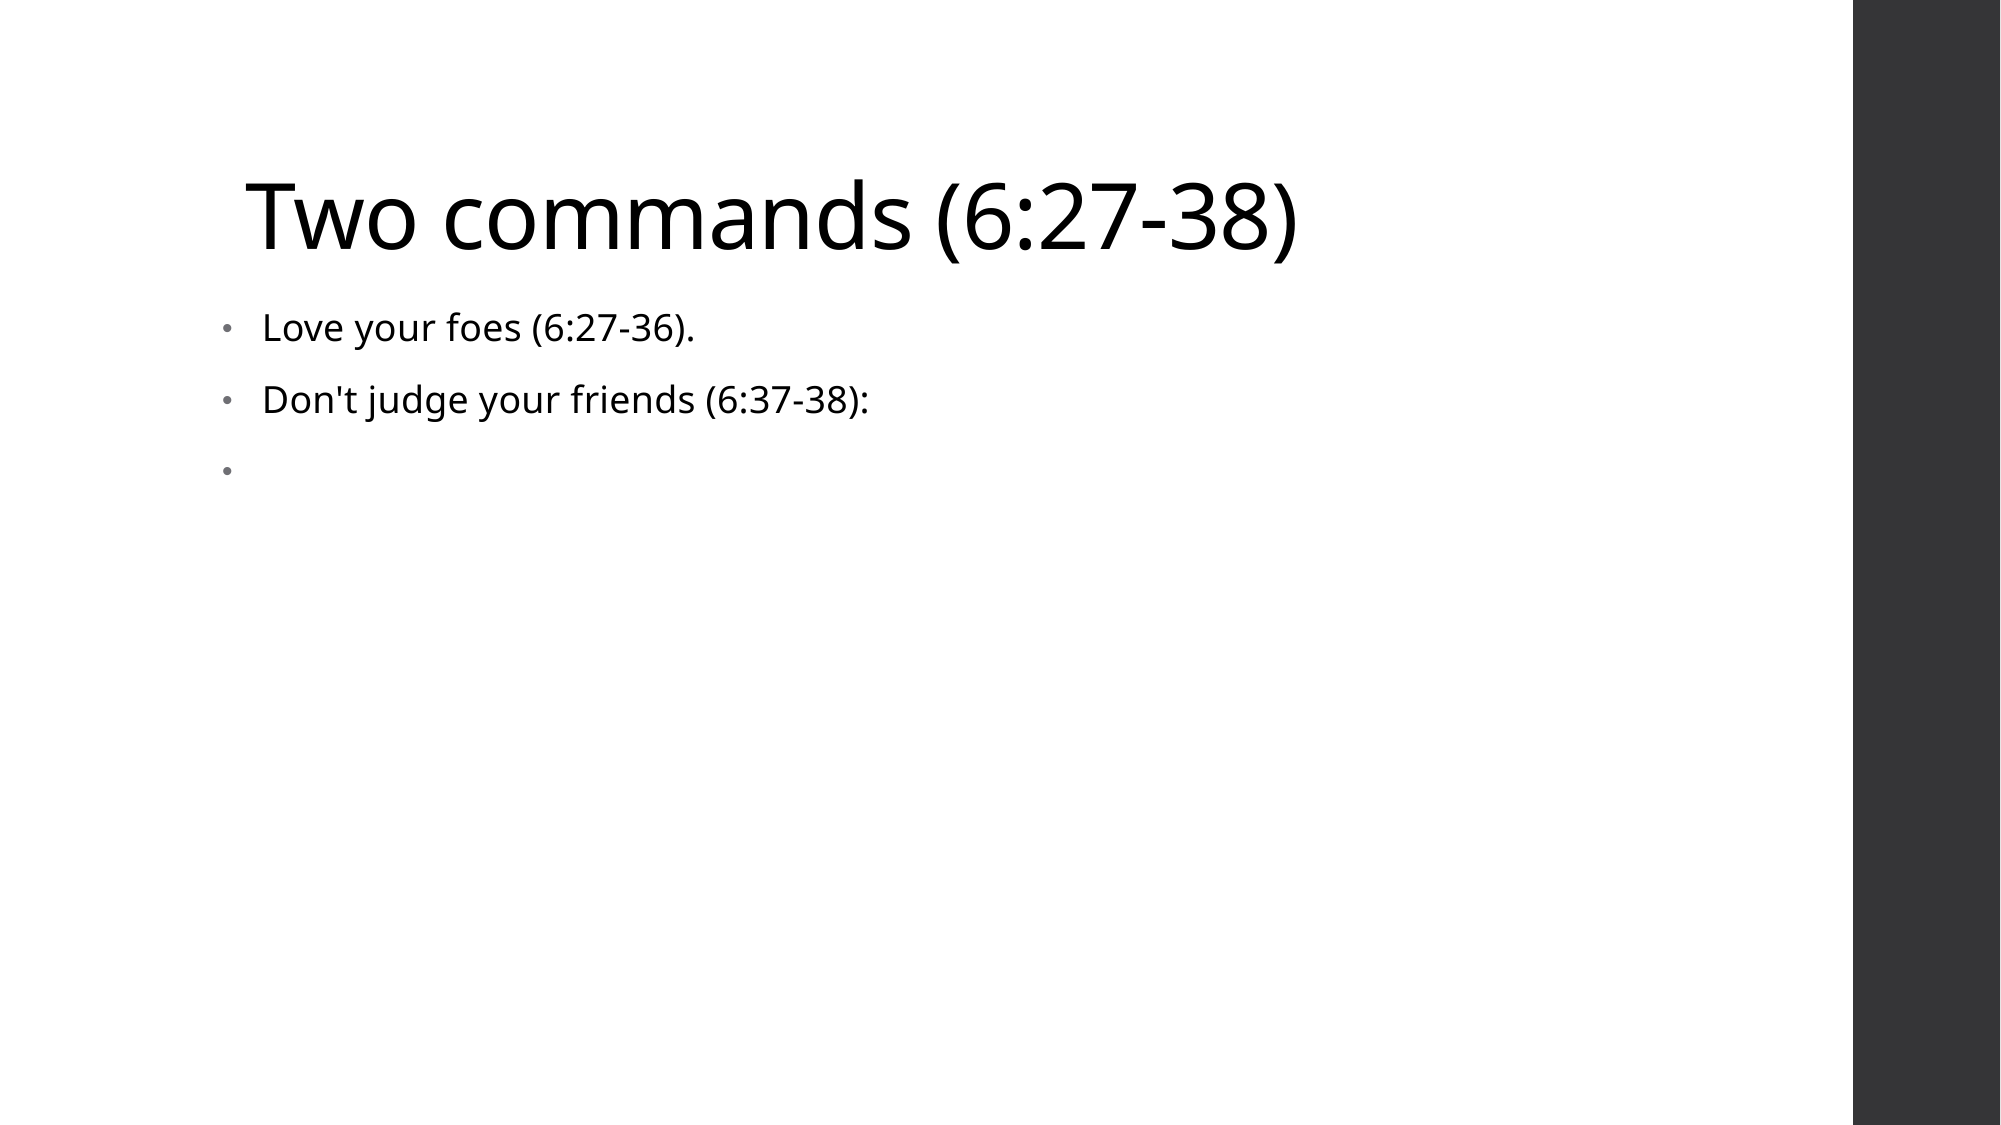

# Two commands (6:27-38)
 Love your foes (6:27-36).
 Don't judge your friends (6:37-38):